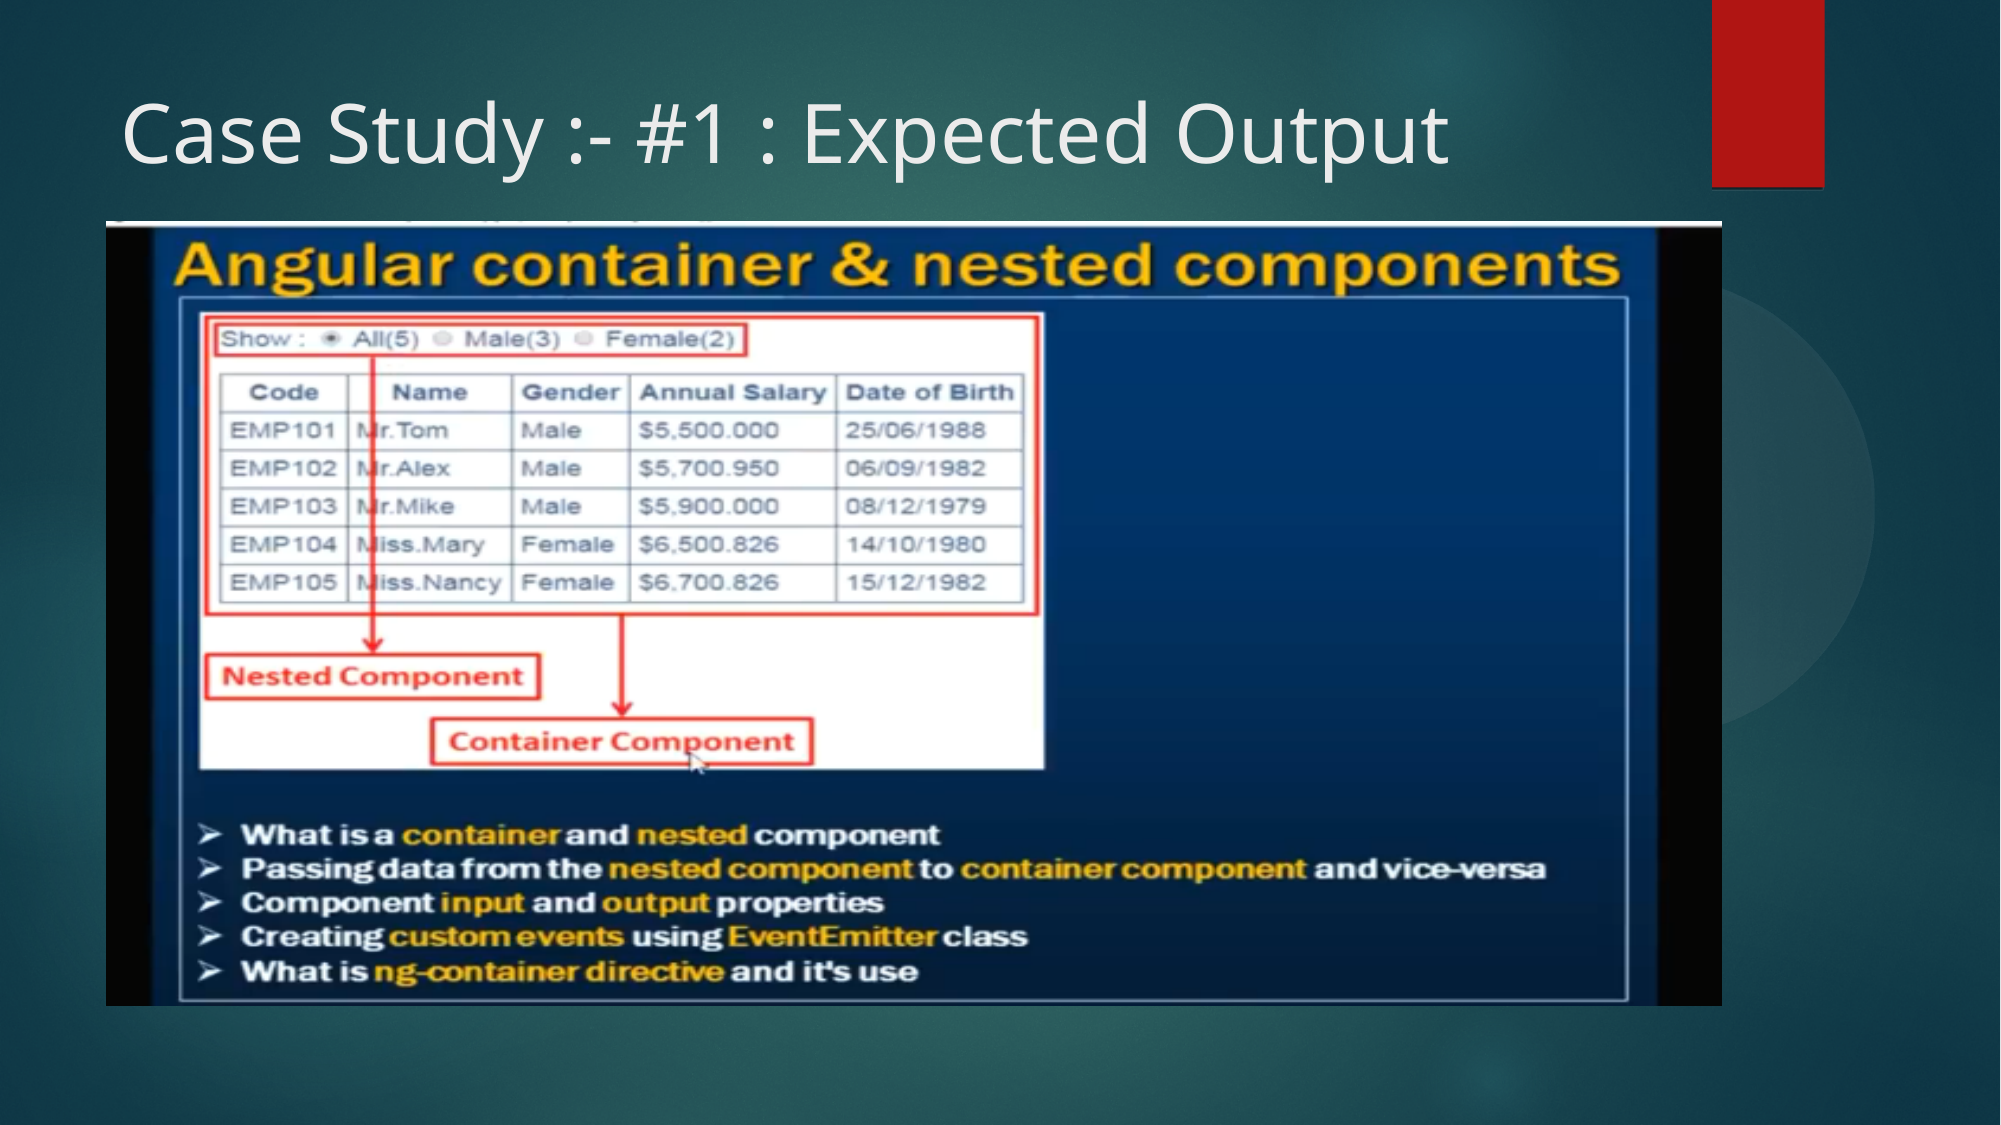

Case Study :- #1 : Expected Output